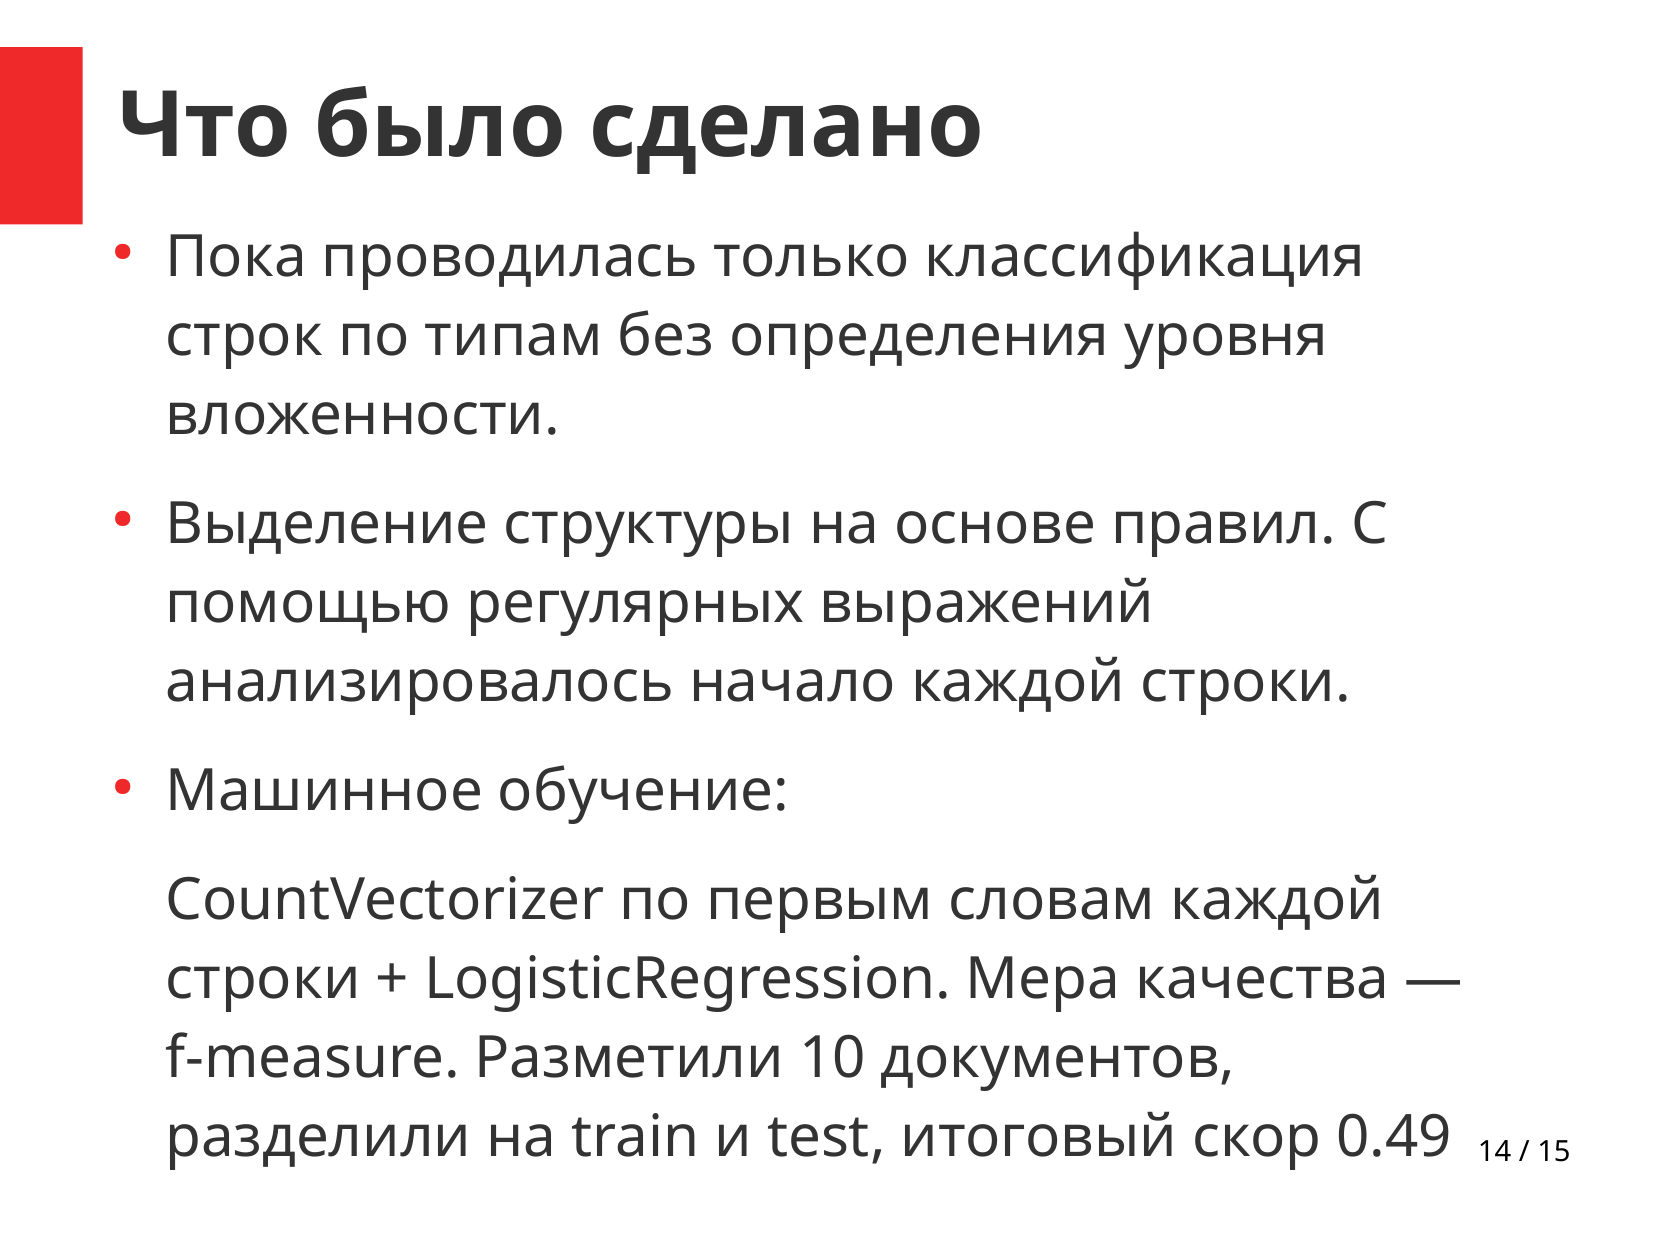

# Что было сделано
Пока проводилась только классификация строк по типам без определения уровня вложенности.
Выделение структуры на основе правил. С помощью регулярных выражений анализировалось начало каждой строки.
Машинное обучение:
CountVectorizer по первым словам каждой строки + LogisticRegression. Мера качества — f-measure. Разметили 10 документов, разделили на train и test, итоговый скор 0.49
14